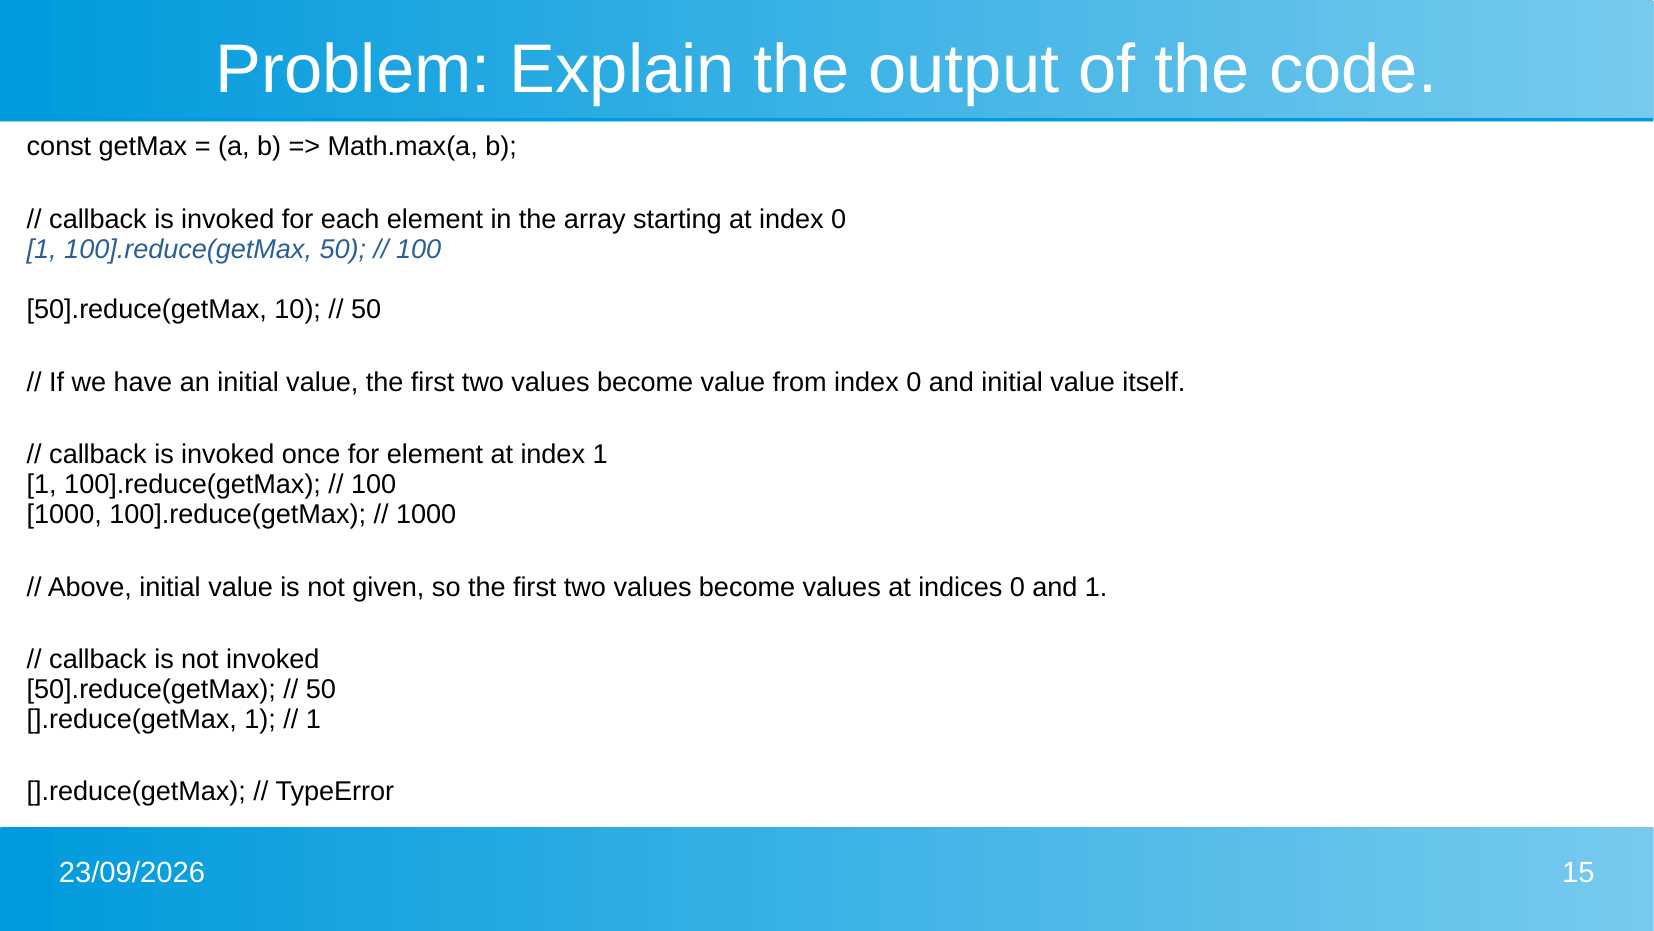

# Problem: Explain the output of the code.
const getMax = (a, b) => Math.max(a, b);
// callback is invoked for each element in the array starting at index 0
[1, 100].reduce(getMax, 50); // 100
[50].reduce(getMax, 10); // 50
// If we have an initial value, the first two values become value from index 0 and initial value itself.
// callback is invoked once for element at index 1
[1, 100].reduce(getMax); // 100
[1000, 100].reduce(getMax); // 1000
// Above, initial value is not given, so the first two values become values at indices 0 and 1.
// callback is not invoked
[50].reduce(getMax); // 50
[].reduce(getMax, 1); // 1
[].reduce(getMax); // TypeError
15